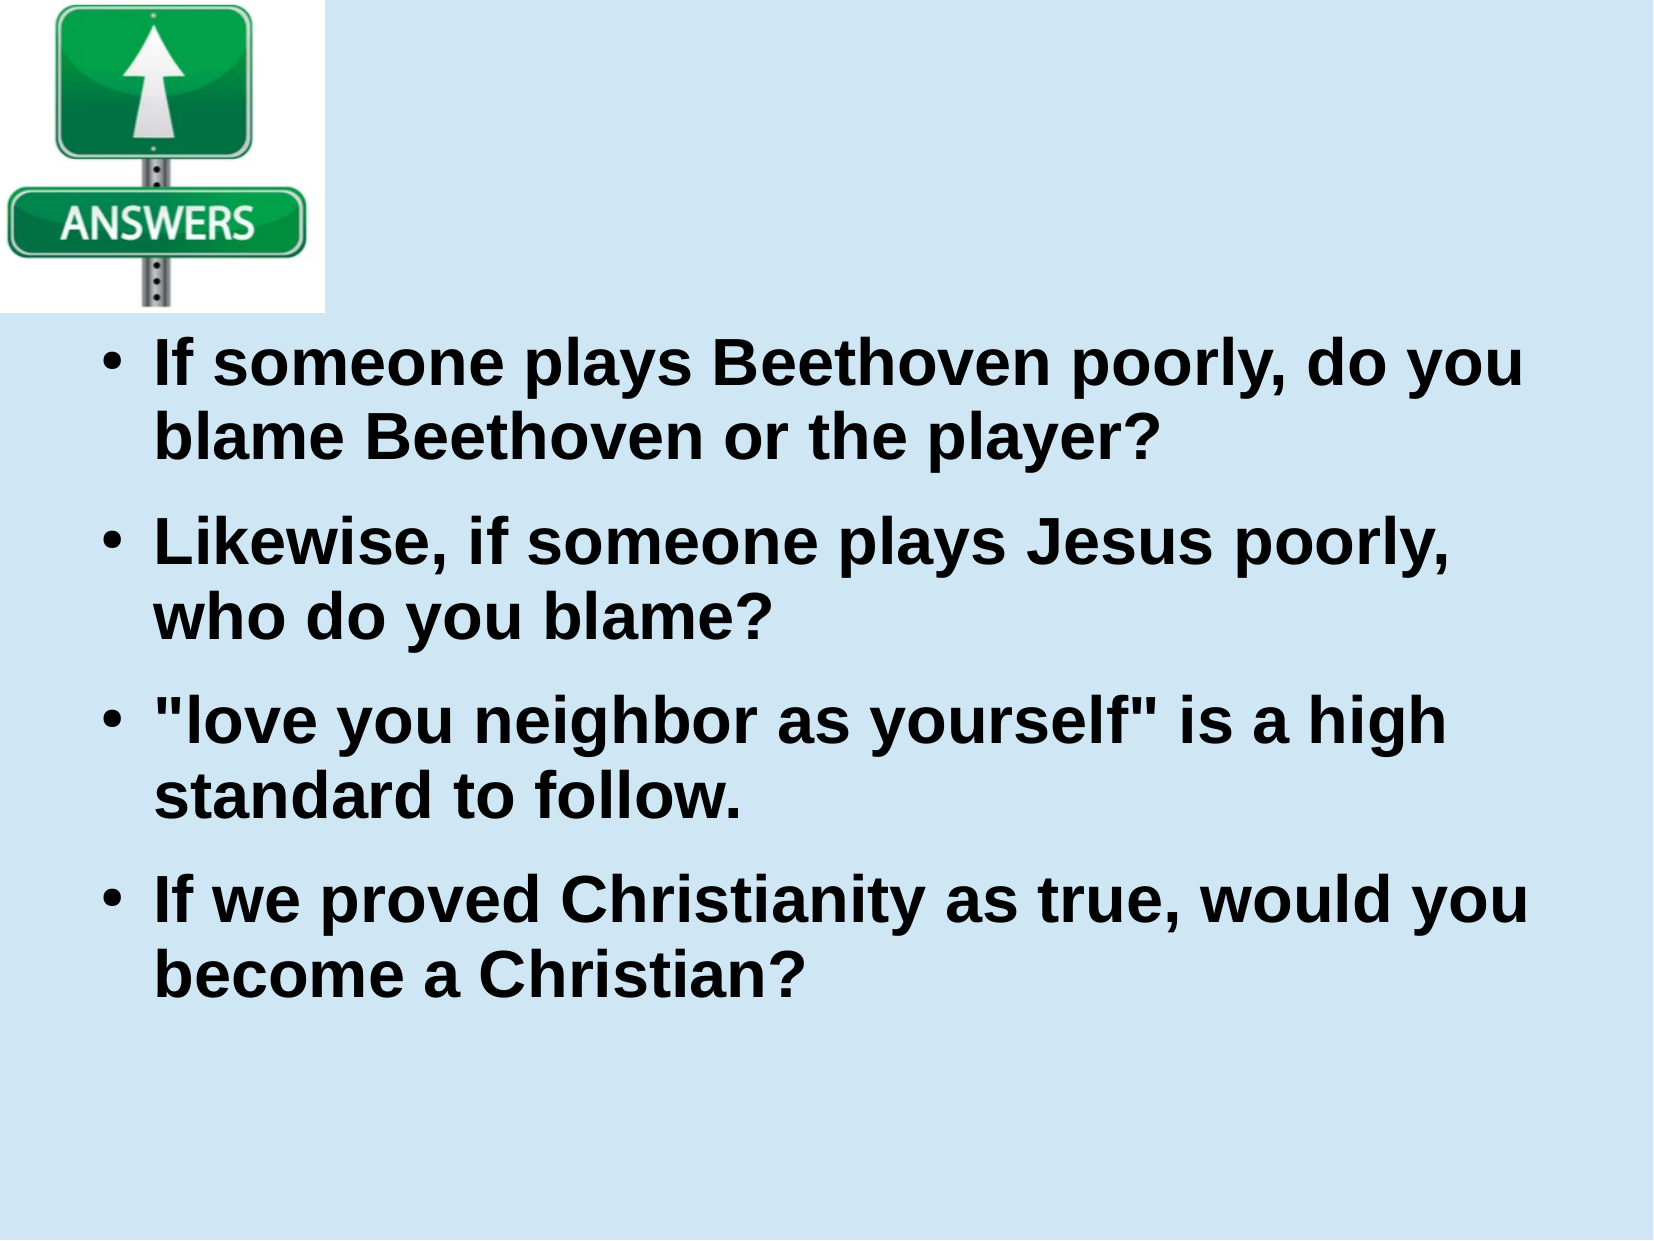

#
If someone plays Beethoven poorly, do you blame Beethoven or the player?
Likewise, if someone plays Jesus poorly, who do you blame?
"love you neighbor as yourself" is a high standard to follow.
If we proved Christianity as true, would you become a Christian?